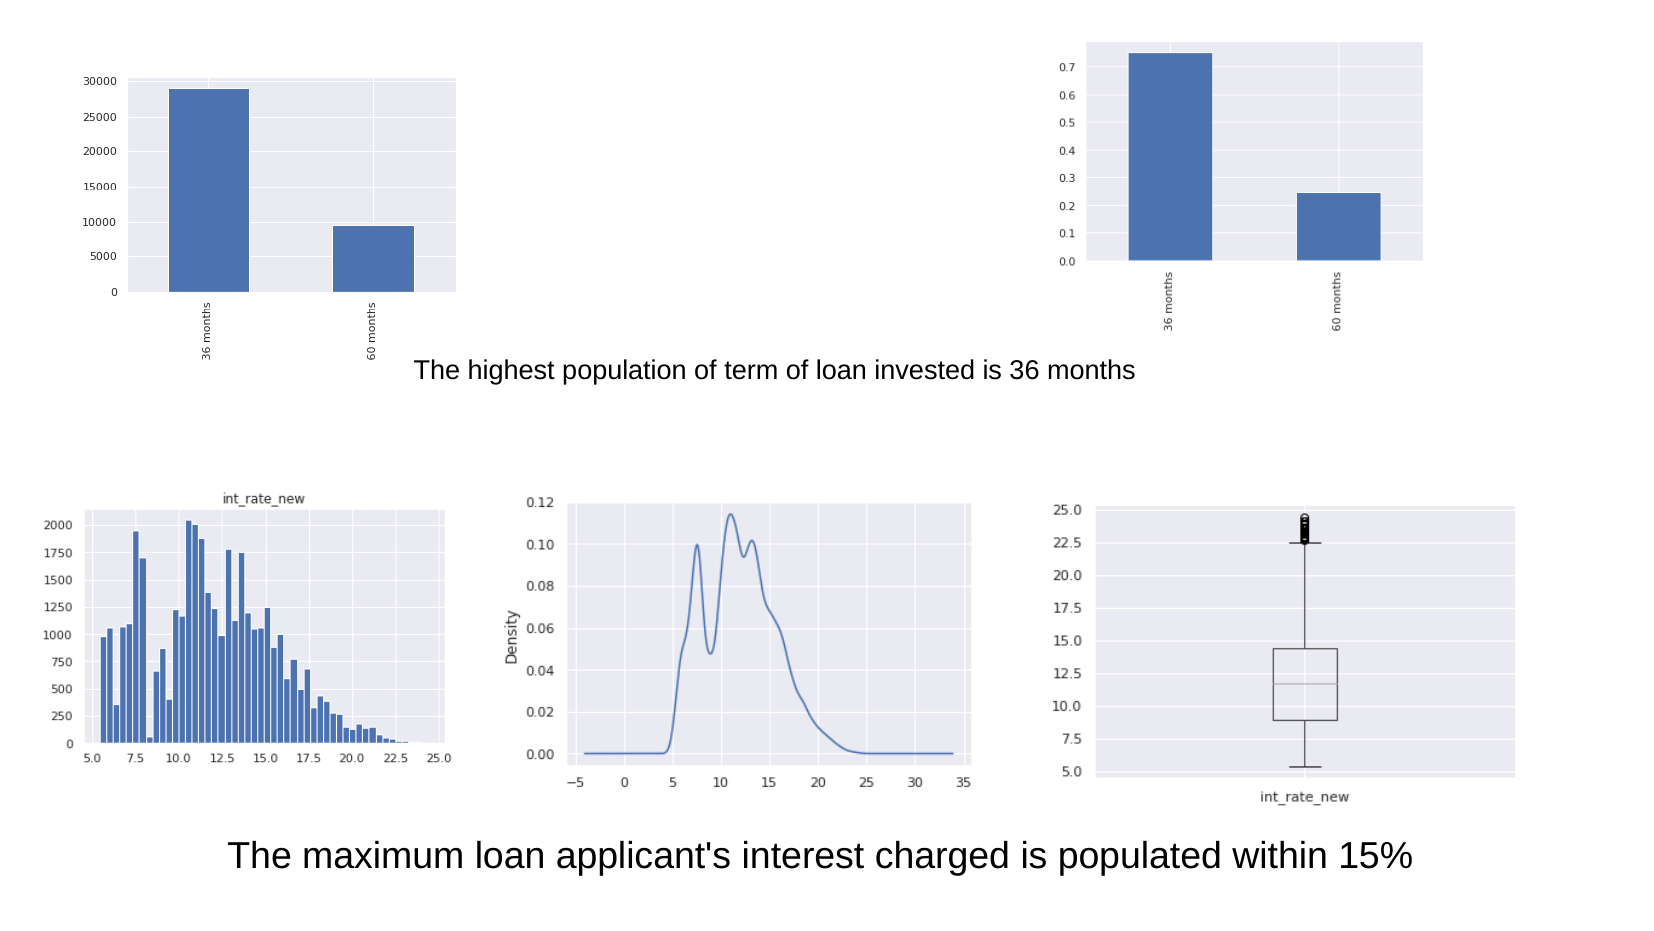

The highest population of term of loan invested is 36 months
The maximum loan applicant's interest charged is populated within 15%